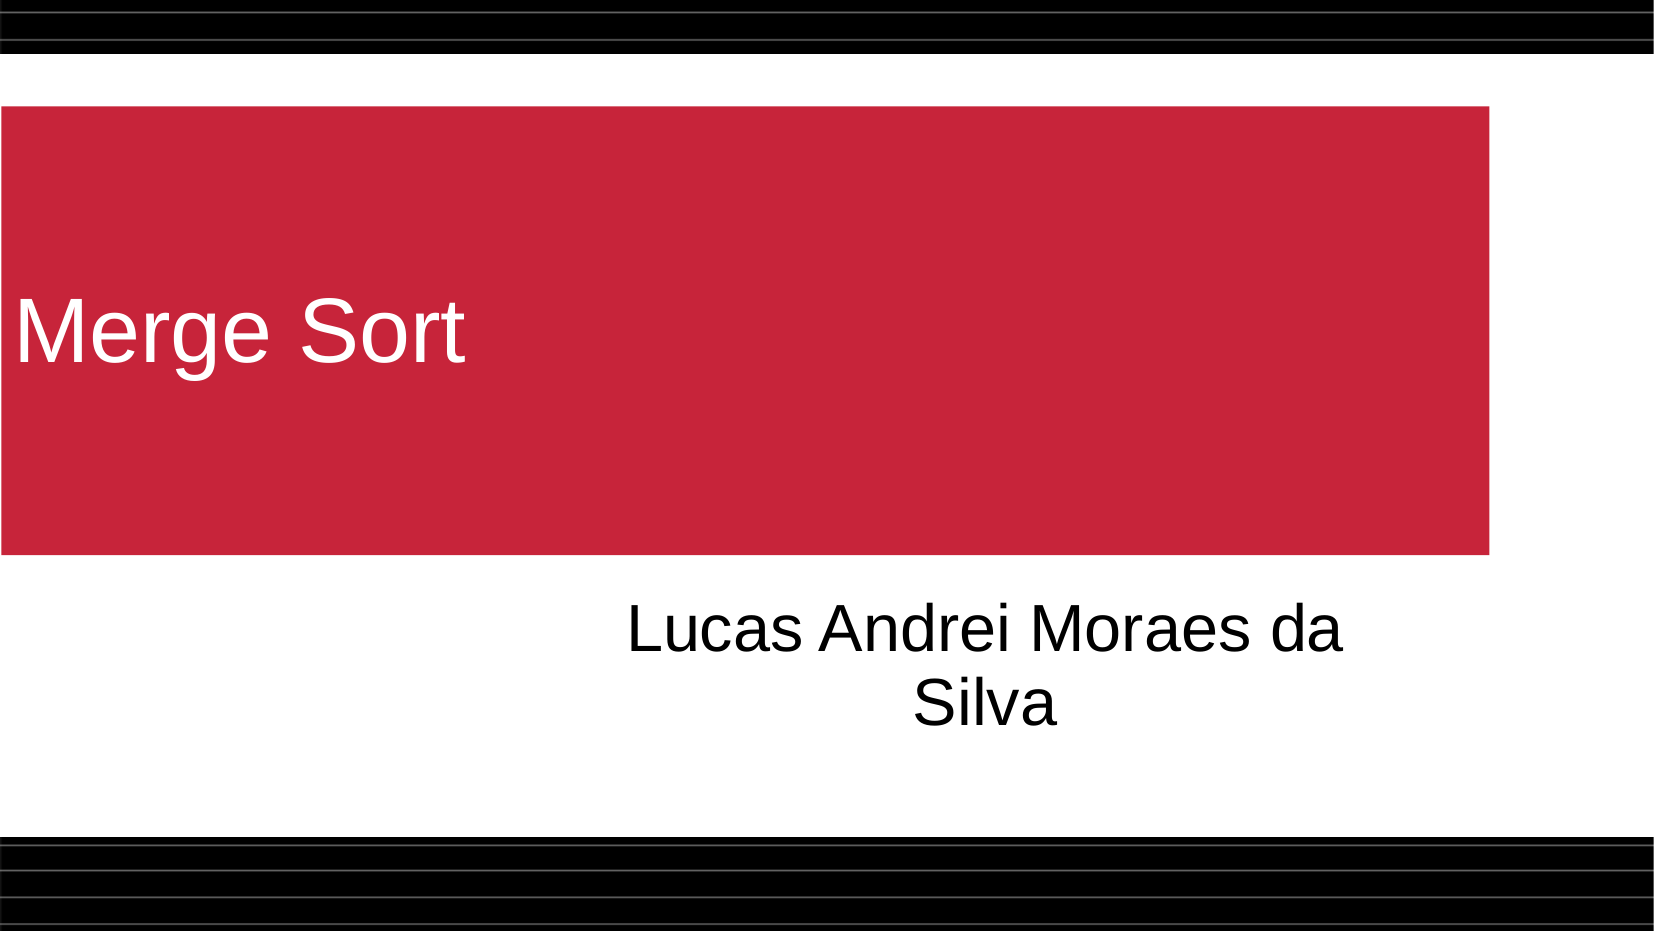

# Merge Sort
Lucas Andrei Moraes da Silva